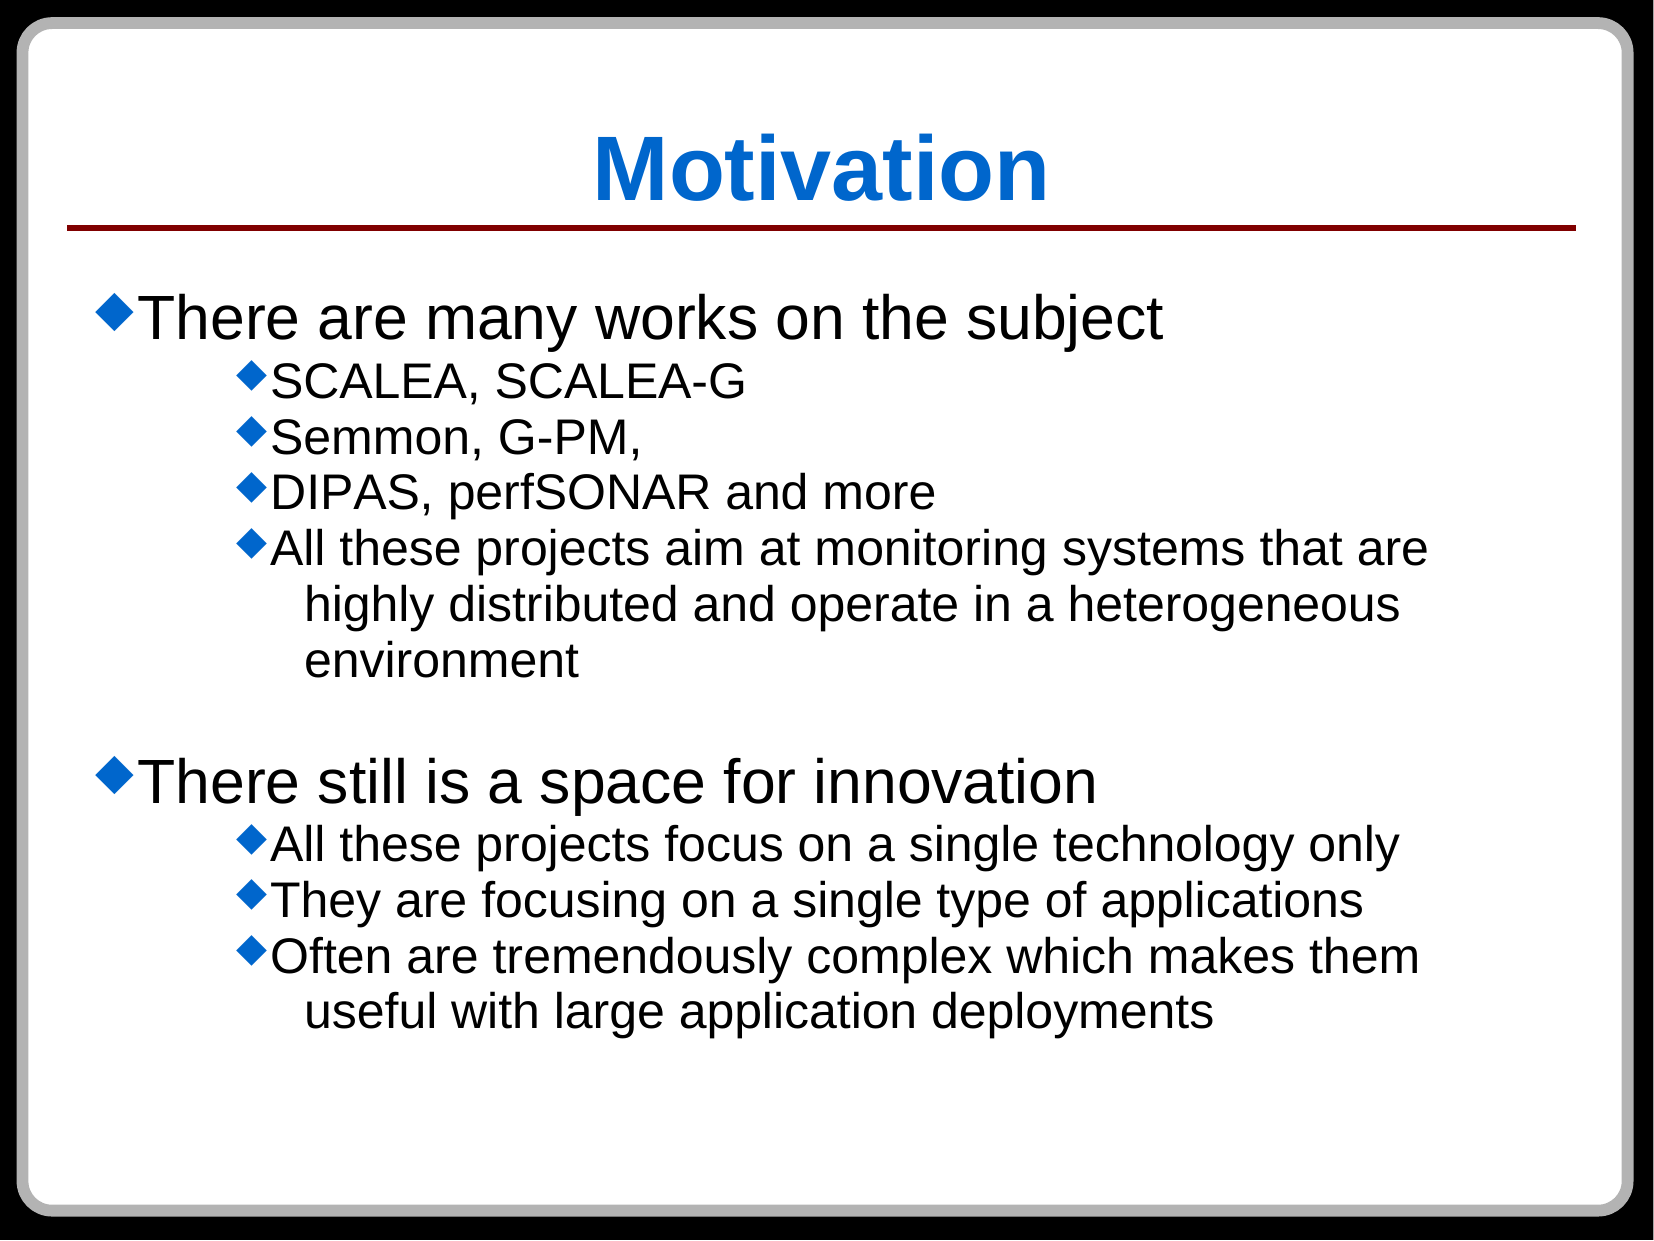

# Motivation
There are many works on the subject
SCALEA, SCALEA-G
Semmon, G-PM,
DIPAS, perfSONAR and more
All these projects aim at monitoring systems that are highly distributed and operate in a heterogeneous environment
There still is a space for innovation
All these projects focus on a single technology only
They are focusing on a single type of applications
Often are tremendously complex which makes them useful with large application deployments